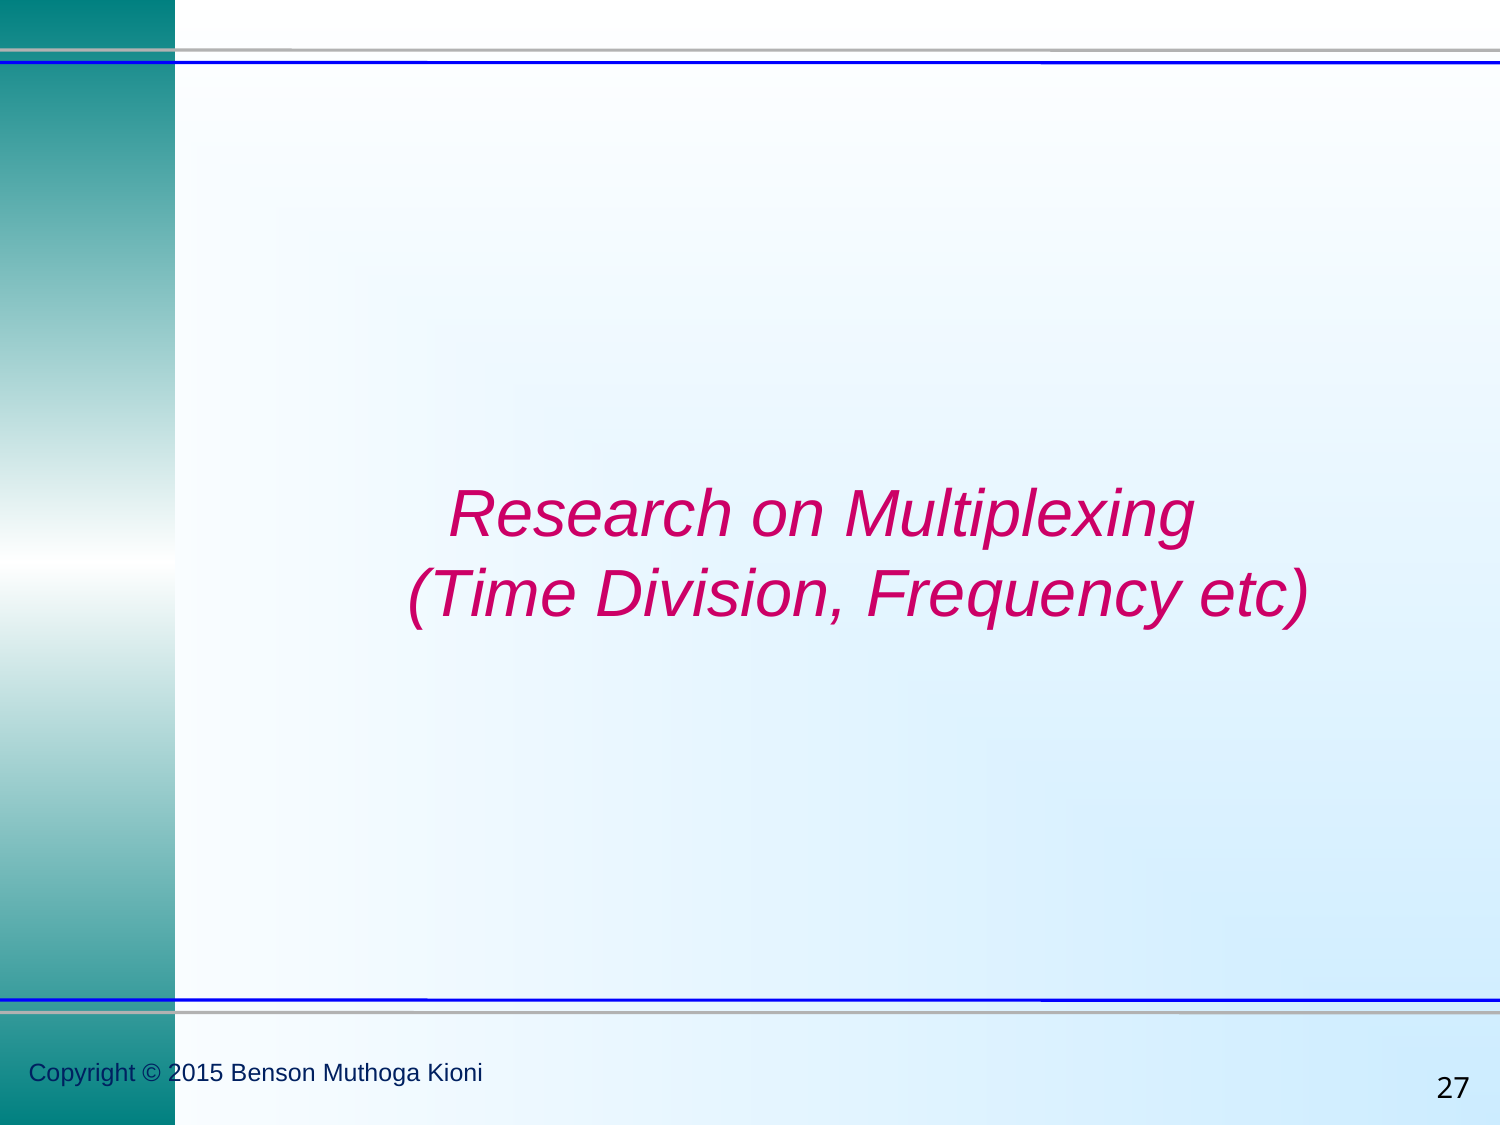

Research on Multiplexing
(Time Division, Frequency etc)